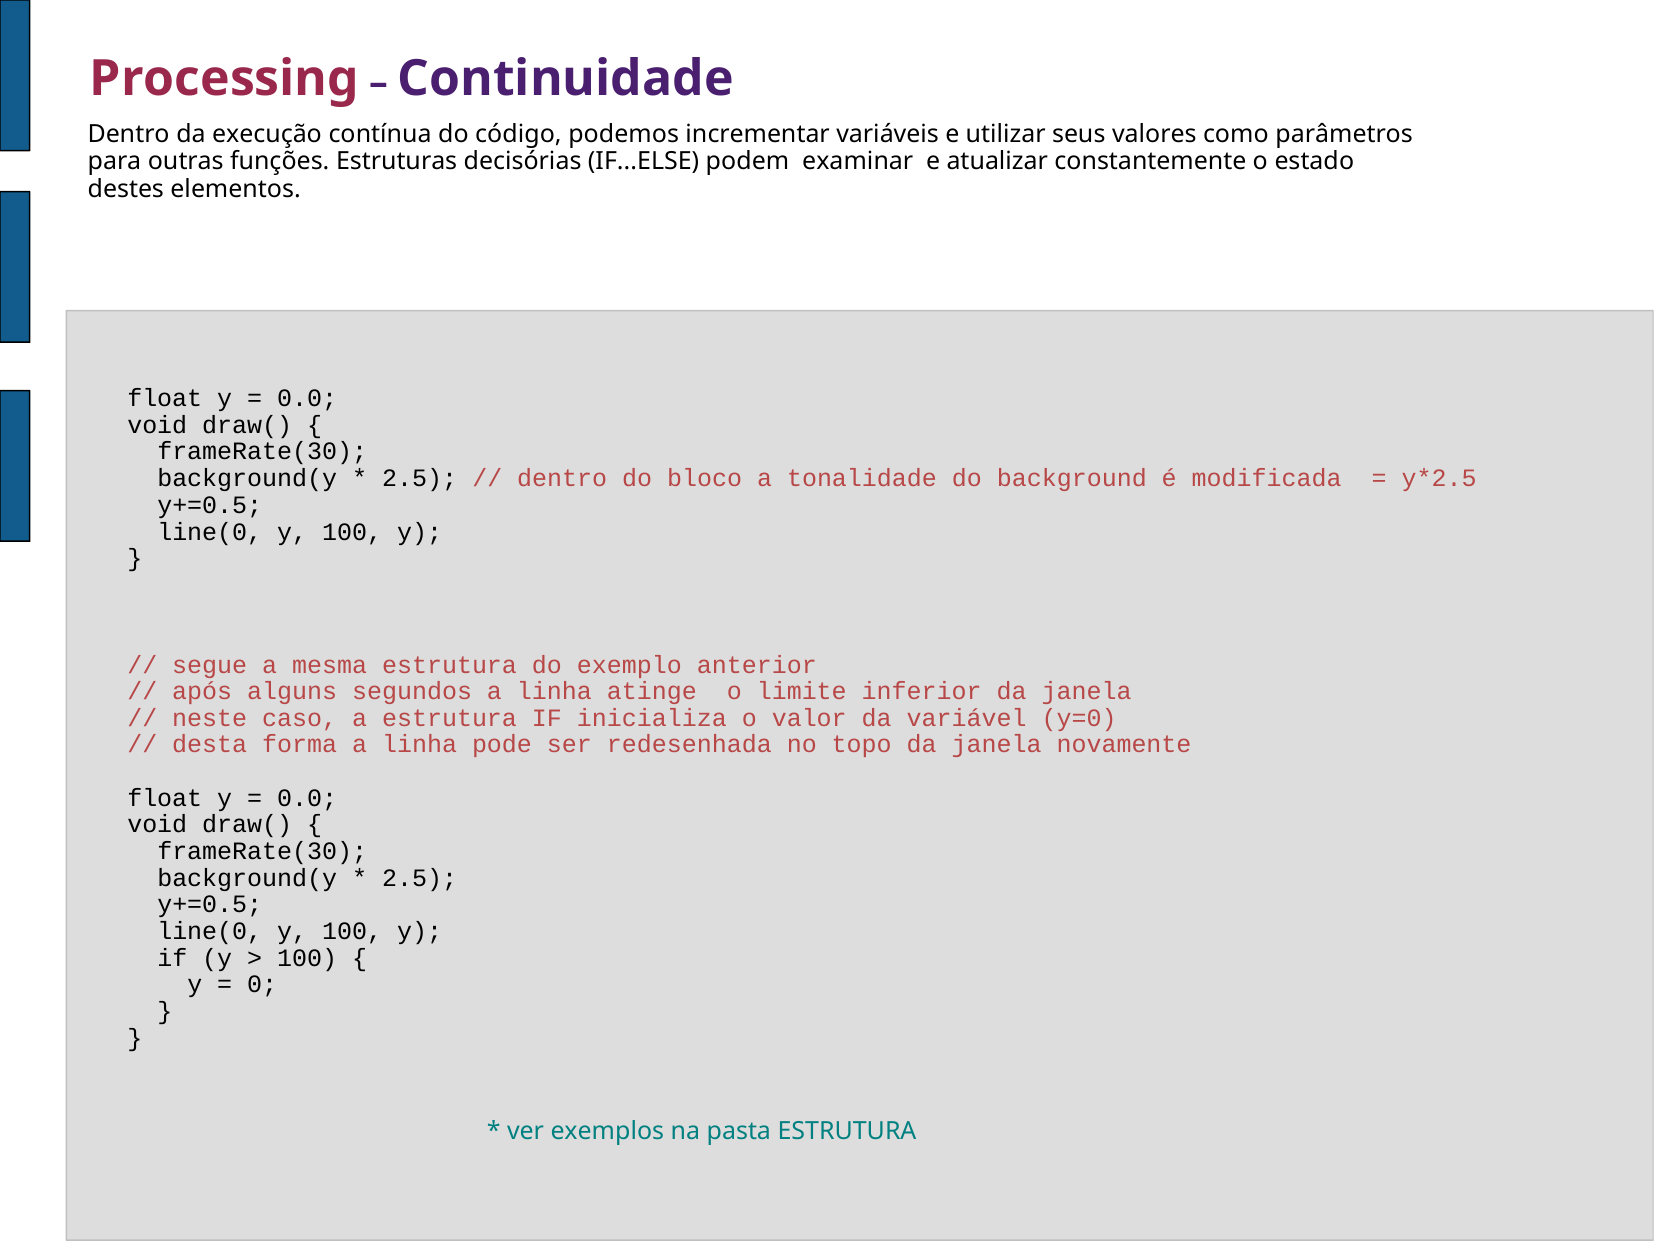

Processing – Continuidade
Dentro da execução contínua do código, podemos incrementar variáveis e utilizar seus valores como parâmetros
para outras funções. Estruturas decisórias (IF...ELSE) podem examinar e atualizar constantemente o estado
destes elementos.
float y = 0.0;
void draw() {
 frameRate(30);
 background(y * 2.5); // dentro do bloco a tonalidade do background é modificada = y*2.5
 y+=0.5;
 line(0, y, 100, y);
}
// segue a mesma estrutura do exemplo anterior
// após alguns segundos a linha atinge o limite inferior da janela
// neste caso, a estrutura IF inicializa o valor da variável (y=0)
// desta forma a linha pode ser redesenhada no topo da janela novamente
float y = 0.0;
void draw() {
 frameRate(30);
 background(y * 2.5);
 y+=0.5;
 line(0, y, 100, y);
 if (y > 100) {
 y = 0;
 }
}
* ver exemplos na pasta ESTRUTURA